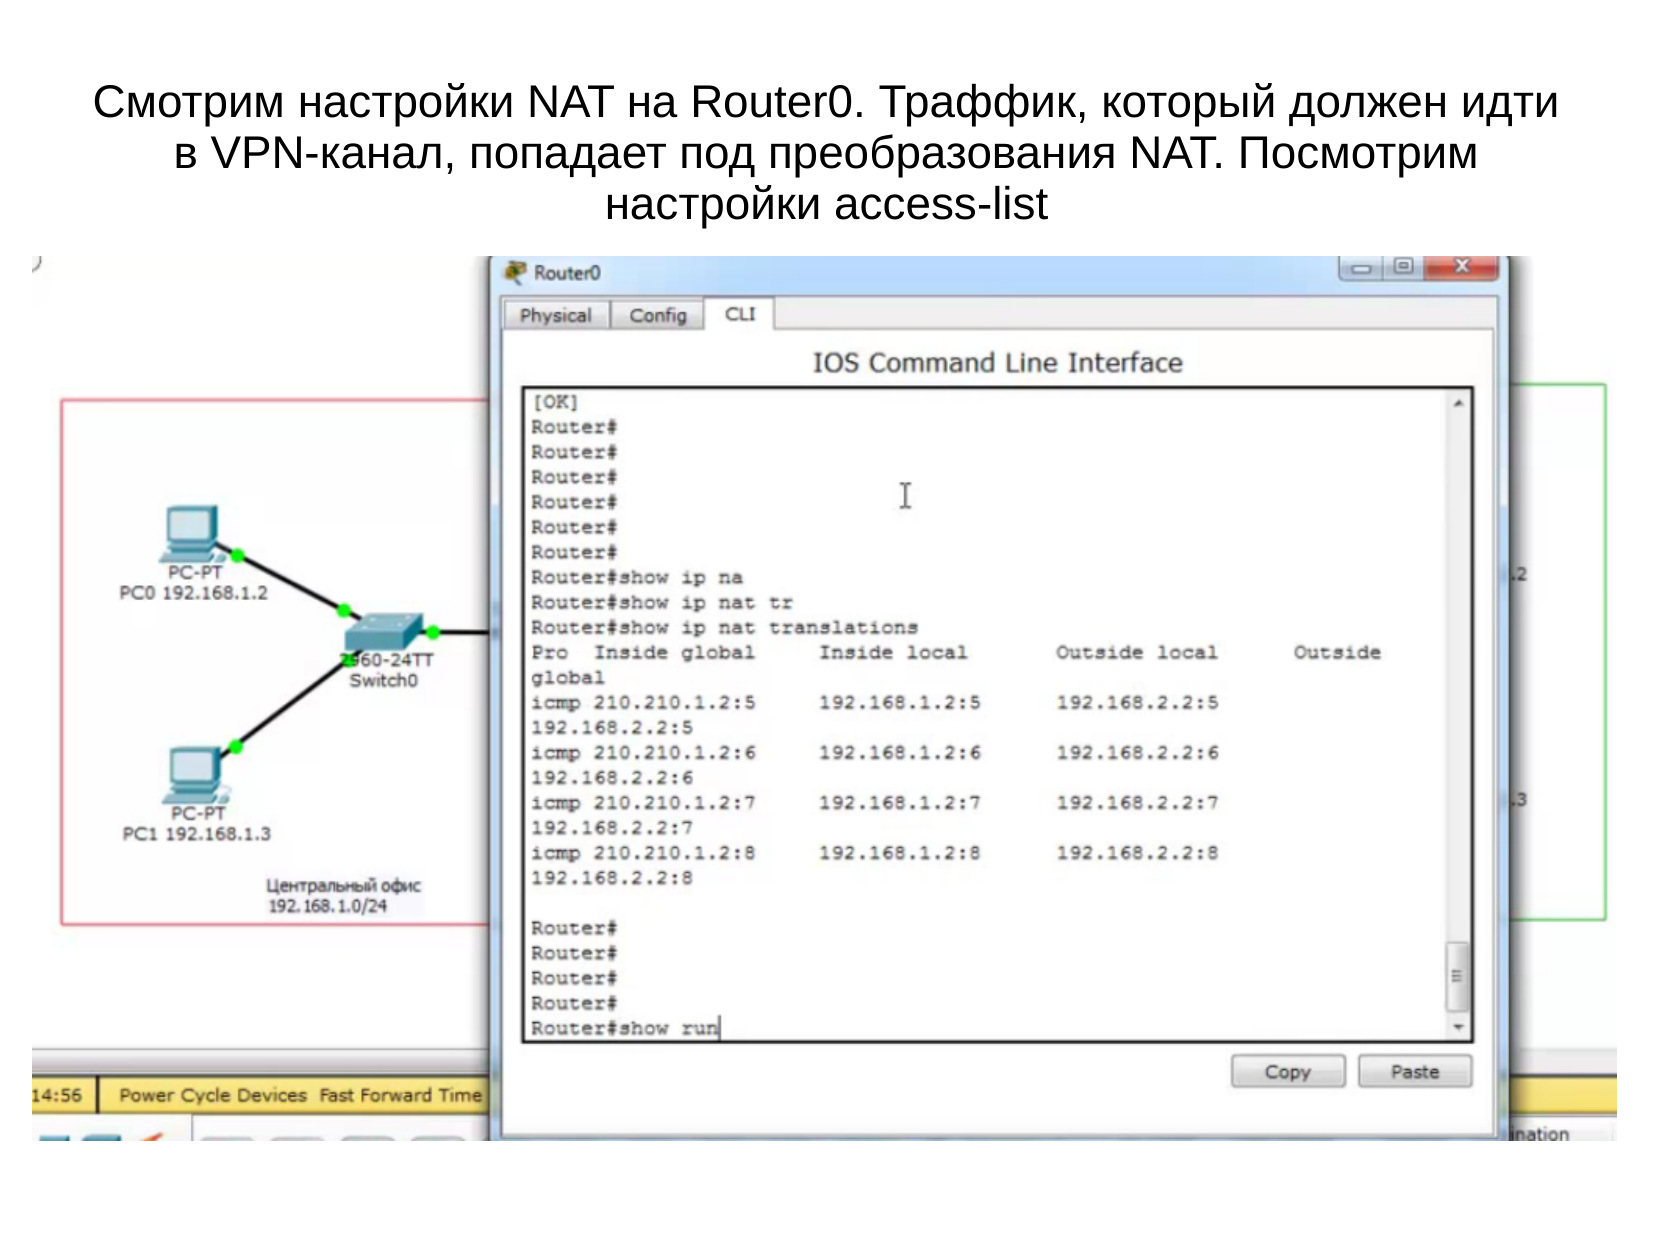

# Смотрим настройки NAT на Router0. Траффик, который должен идти в VPN-канал, попадает под преобразования NAT. Посмотрим настройки access-list